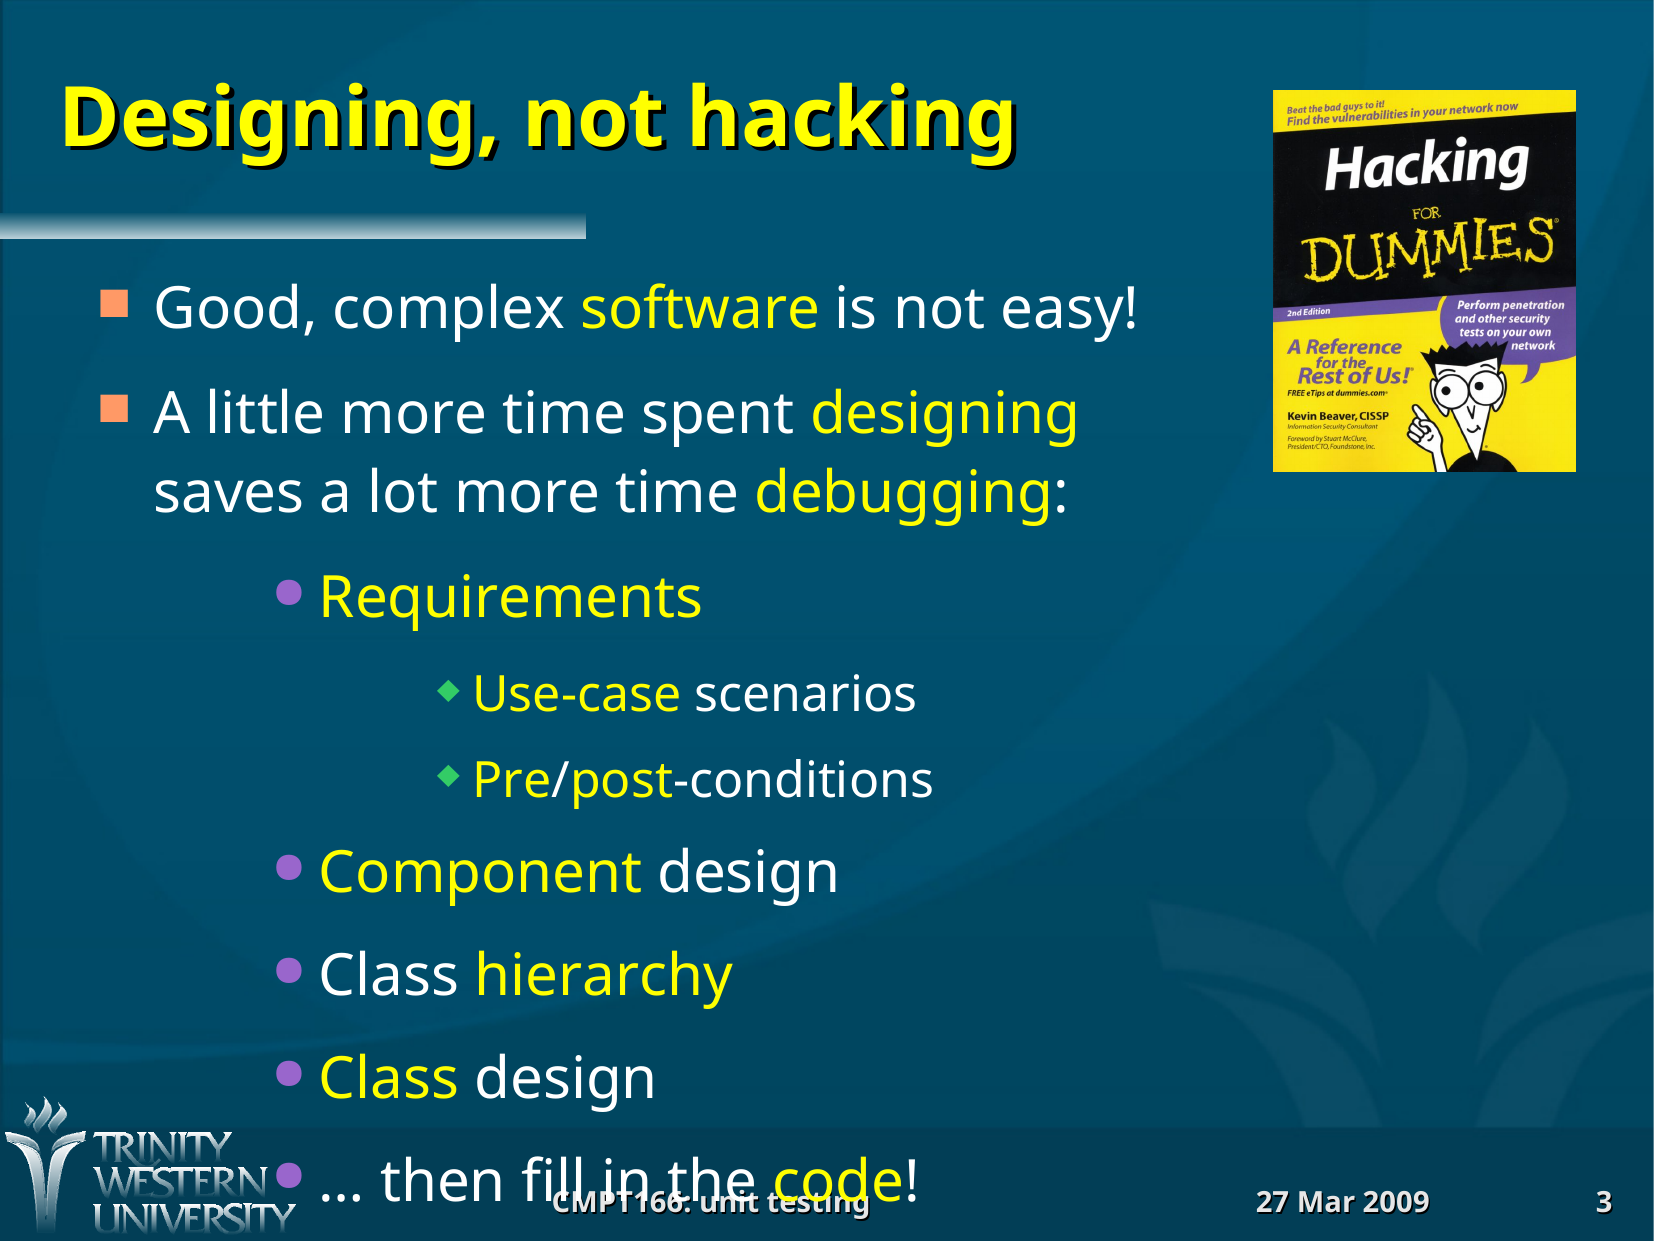

# Designing, not hacking
Good, complex software is not easy!
A little more time spent designing
saves a lot more time debugging:
Requirements
Use-case scenarios
Pre/post-conditions
Component design
Class hierarchy
Class design
… then fill in the code!
CMPT166: unit testing
27 Mar 2009
3